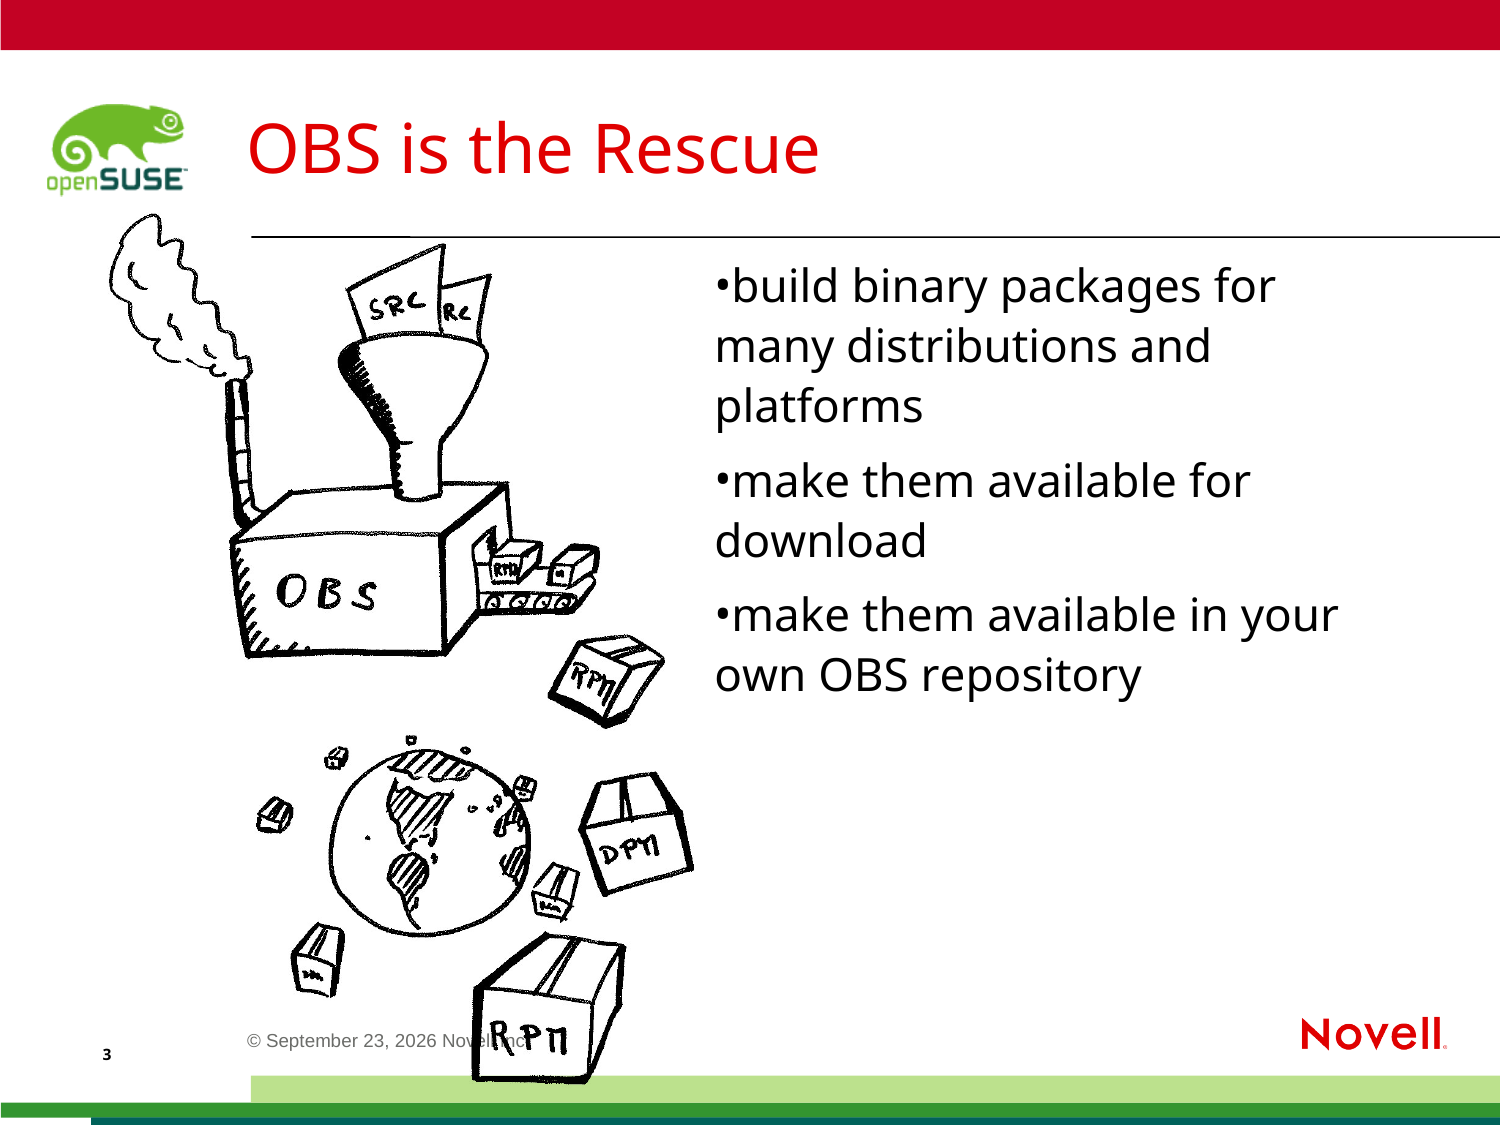

# OBS is the Rescue
build binary packages for many distributions and platforms
make them available for download
make them available in your own OBS repository